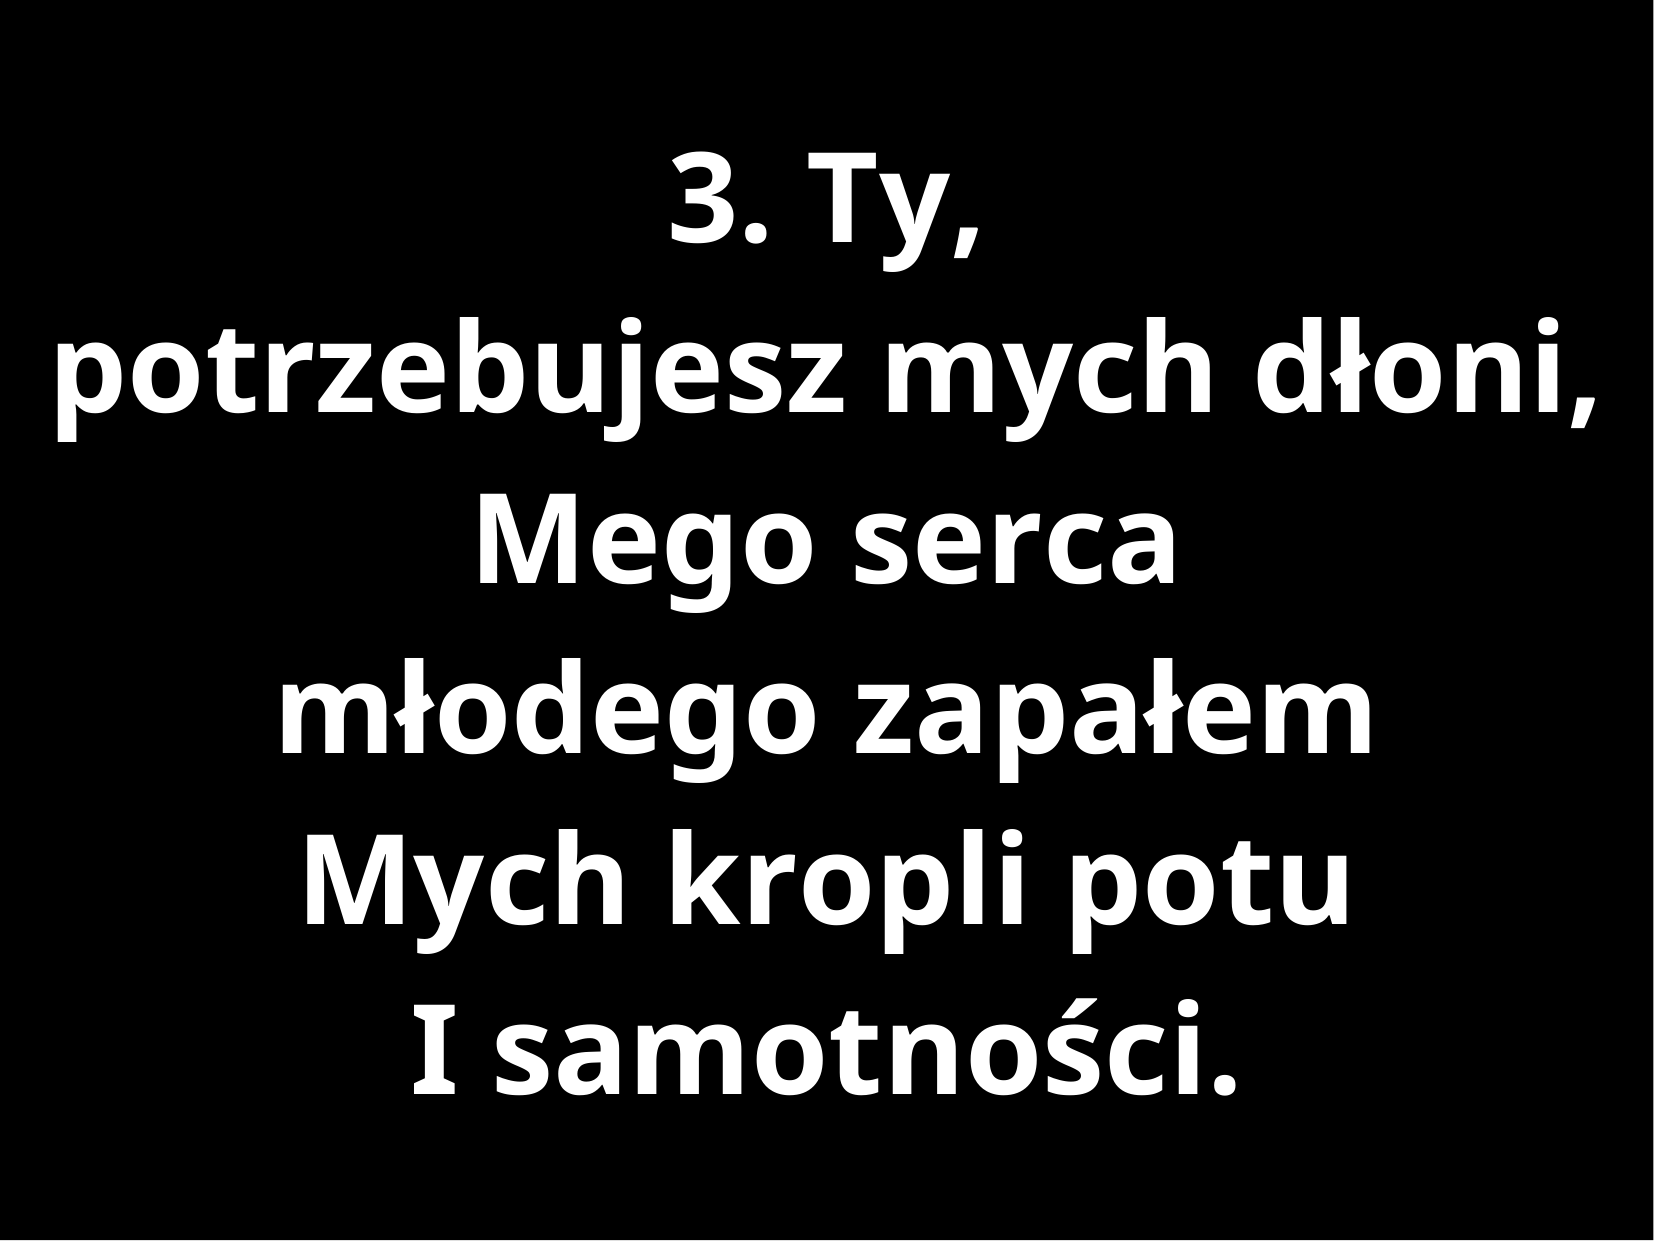

# 3. Ty, potrzebujesz mych dłoni, Mego serca młodego zapałem Mych kropli potu I samotności.